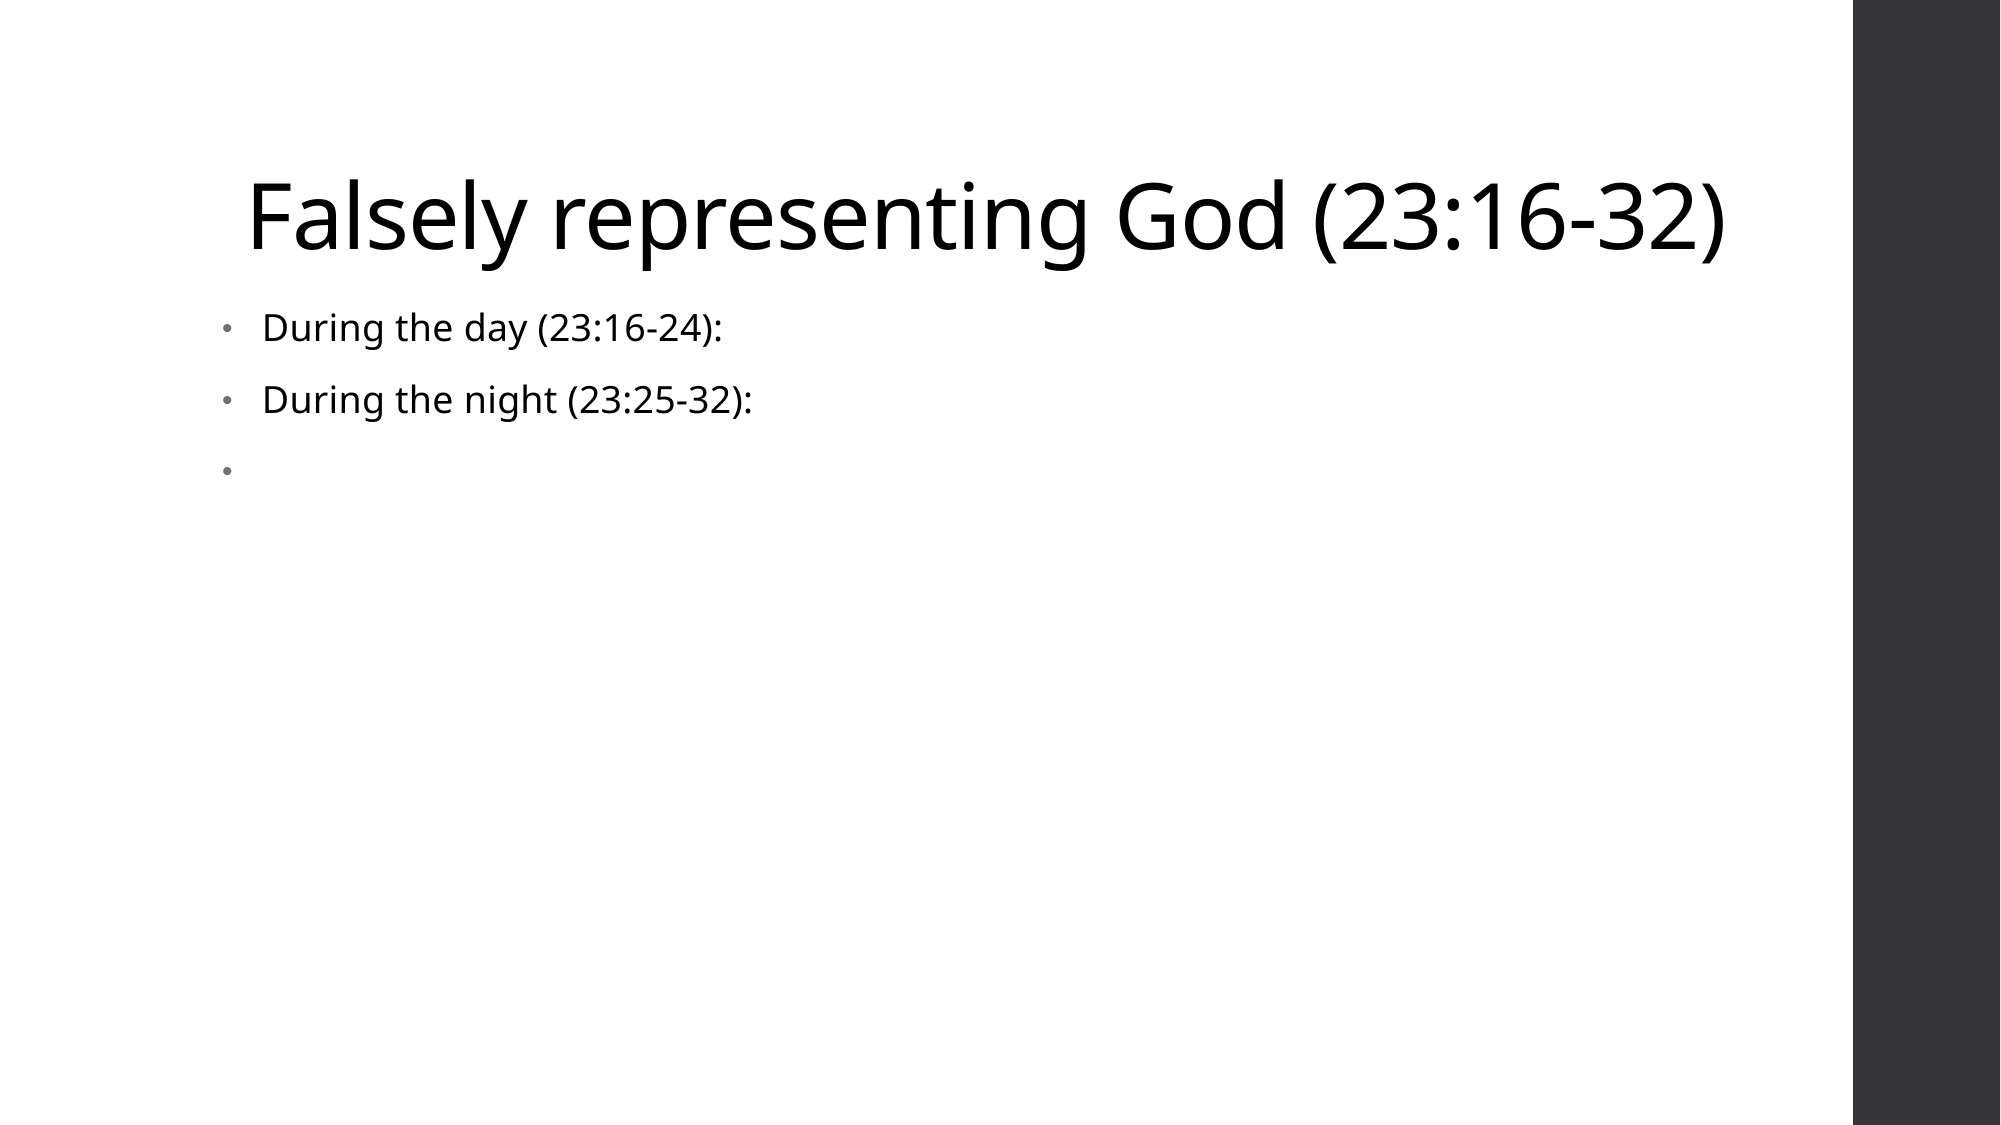

# Falsely representing God (23:16-32)
 During the day (23:16-24):
 During the night (23:25-32):